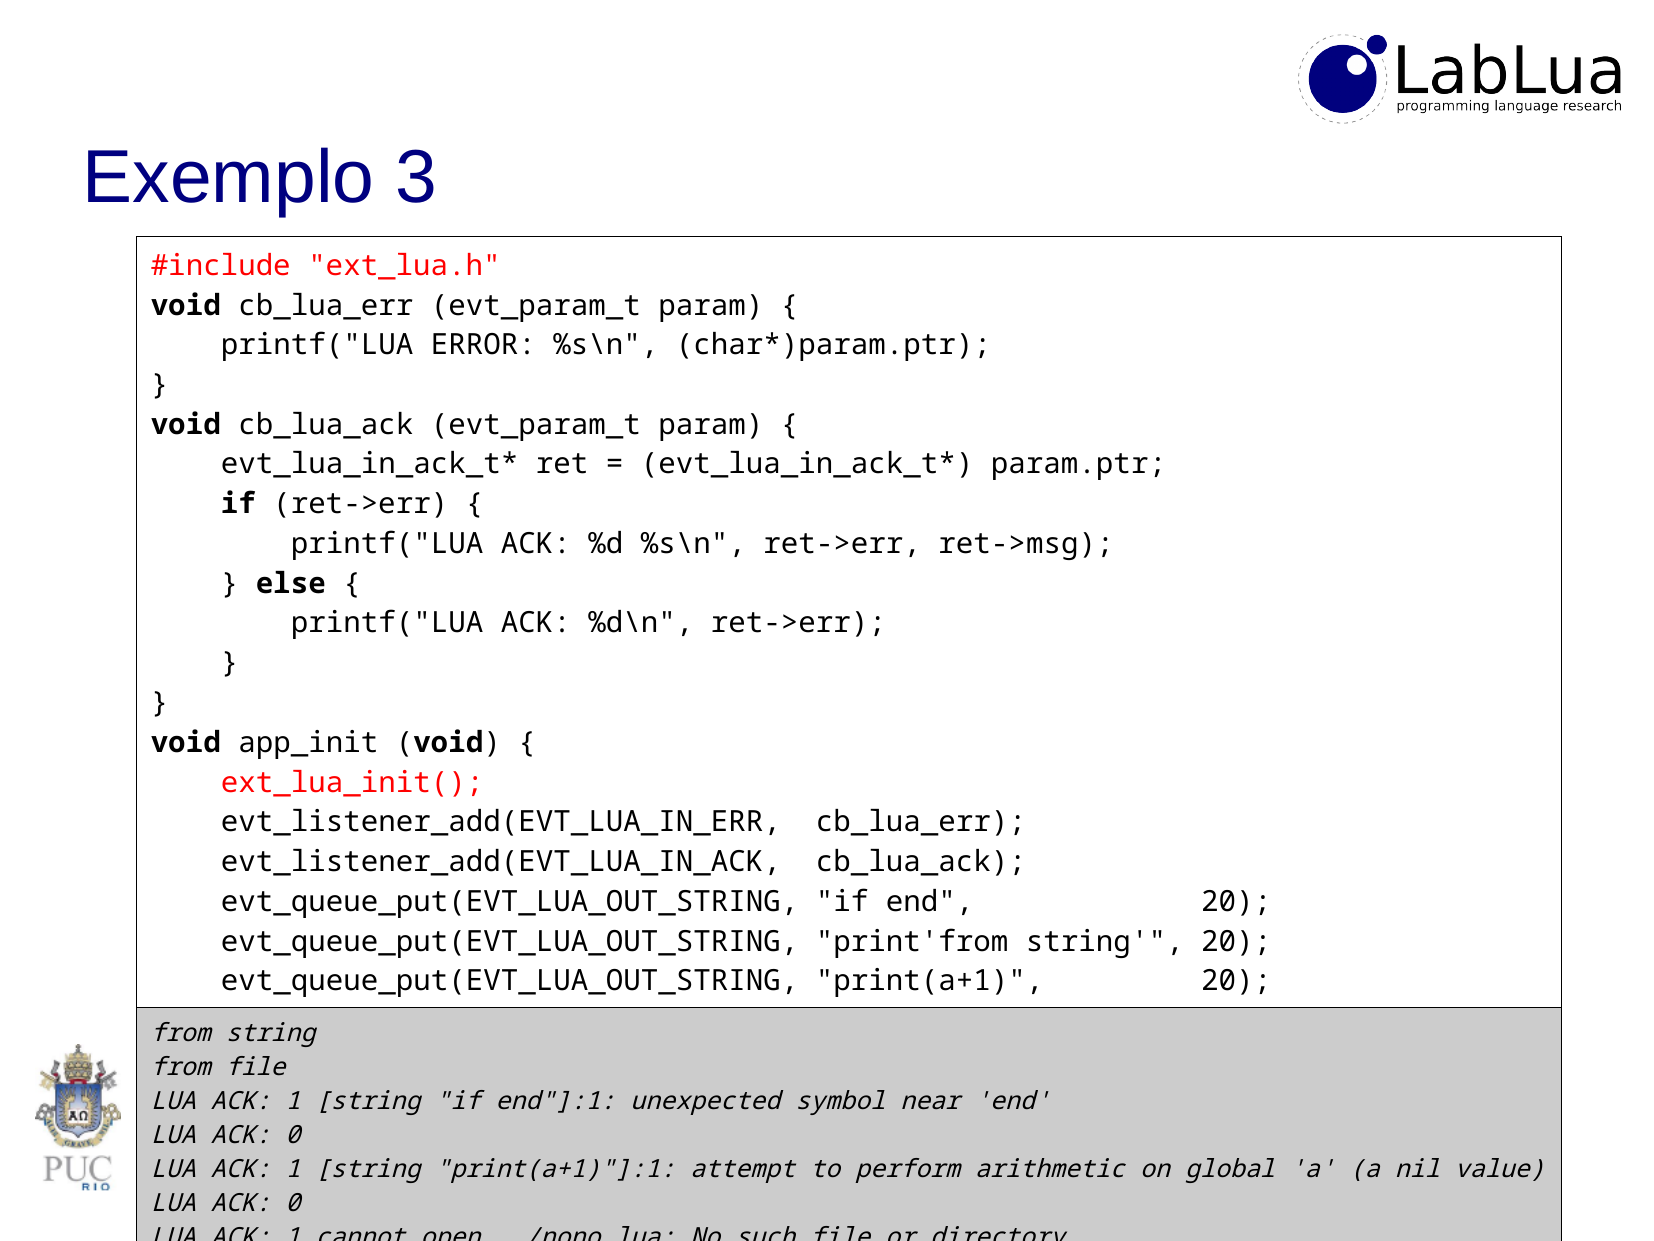

# Exemplo 3
#include "ext_lua.h"
void cb_lua_err (evt_param_t param) {
 printf("LUA ERROR: %s\n", (char*)param.ptr);
}
void cb_lua_ack (evt_param_t param) {
 evt_lua_in_ack_t* ret = (evt_lua_in_ack_t*) param.ptr;
 if (ret->err) {
 printf("LUA ACK: %d %s\n", ret->err, ret->msg);
 } else {
 printf("LUA ACK: %d\n", ret->err);
 }
}
void app_init (void) {
 ext_lua_init();
 evt_listener_add(EVT_LUA_IN_ERR, cb_lua_err);
 evt_listener_add(EVT_LUA_IN_ACK, cb_lua_ack);
 evt_queue_put(EVT_LUA_OUT_STRING, "if end", 20);
 evt_queue_put(EVT_LUA_OUT_STRING, "print'from string'", 20);
 evt_queue_put(EVT_LUA_OUT_STRING, "print(a+1)", 20);
 evt_queue_put(EVT_LUA_OUT_FILE, "app3.lua", 20);
 evt_queue_put(EVT_LUA_OUT_FILE, "nono.lua", 20);
}
from string
from file
LUA ACK: 1 [string "if end"]:1: unexpected symbol near 'end'
LUA ACK: 0
LUA ACK: 1 [string "print(a+1)"]:1: attempt to perform arithmetic on global 'a' (a nil value)
LUA ACK: 0
LUA ACK: 1 cannot open ../nono.lua: No such file or directory